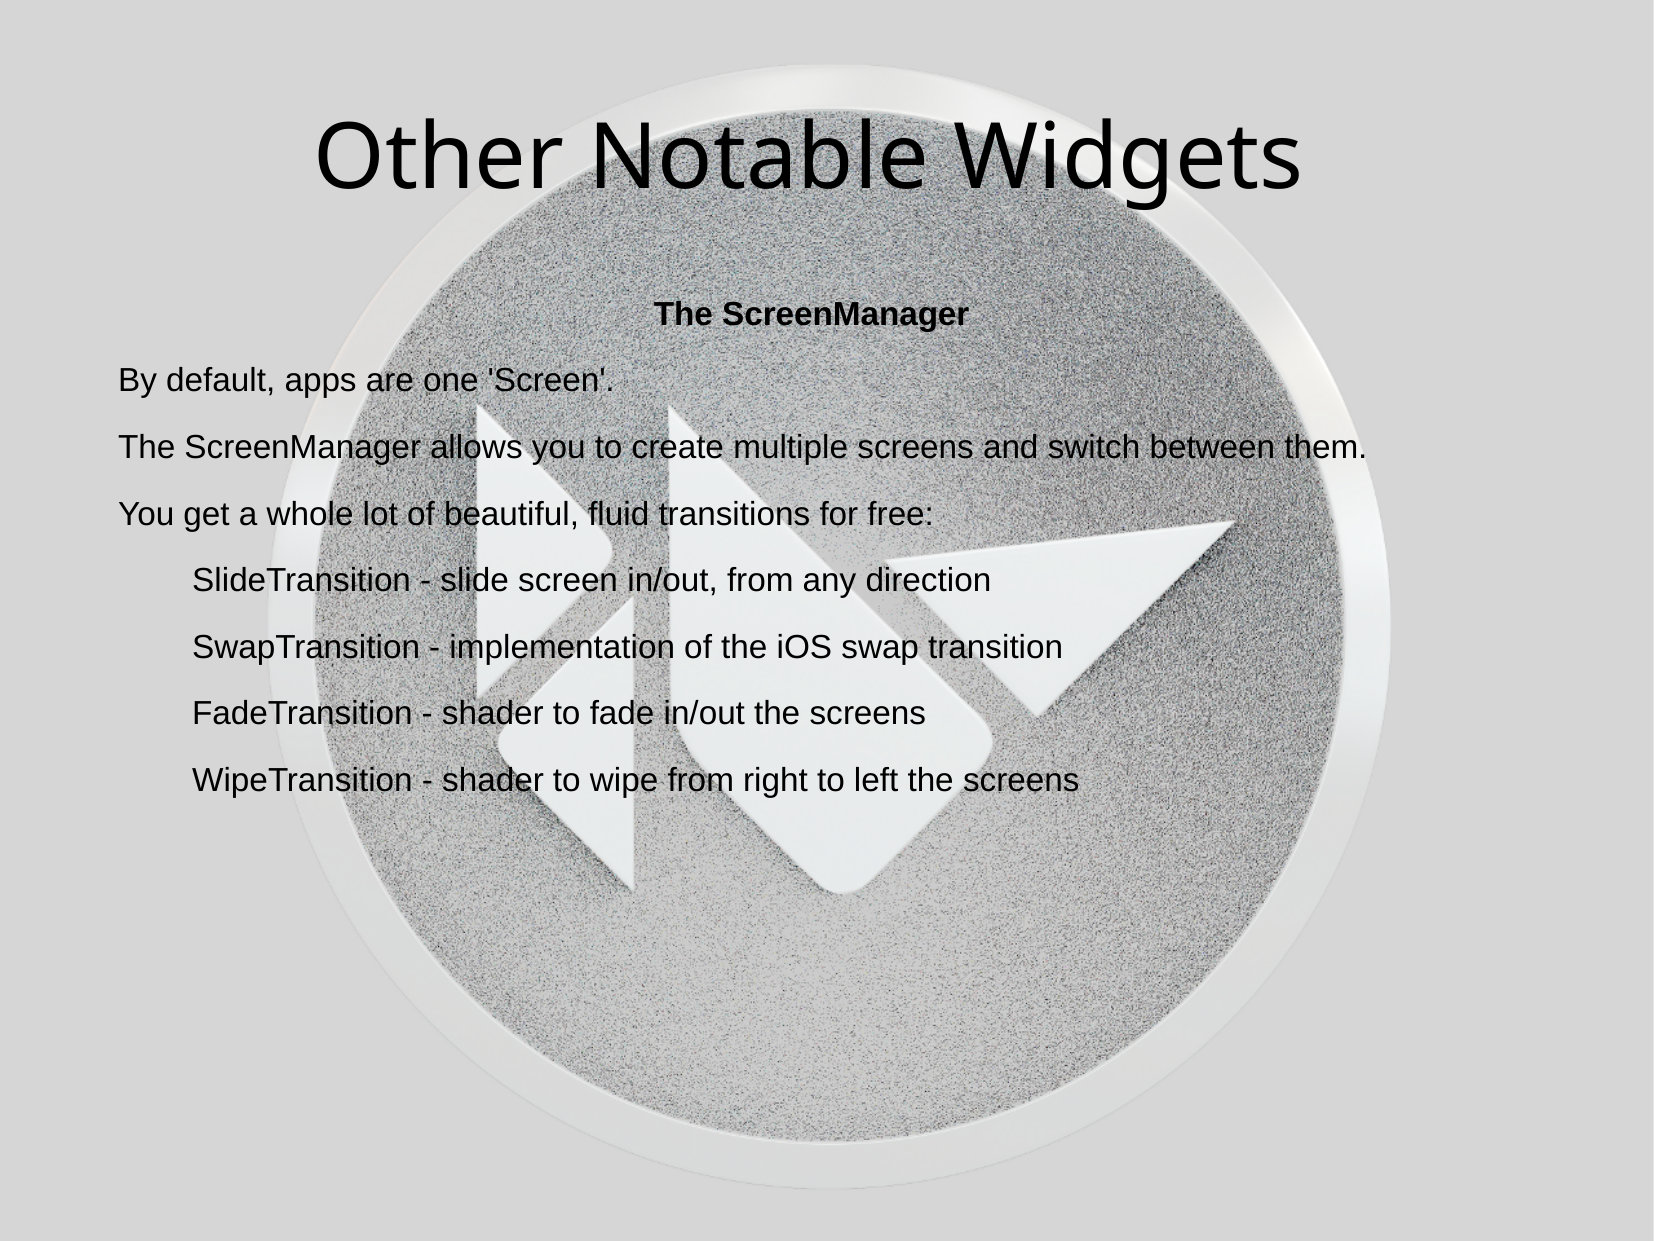

# Other Notable Widgets
The ScreenManager
By default, apps are one 'Screen'.
The ScreenManager allows you to create multiple screens and switch between them.
You get a whole lot of beautiful, fluid transitions for free:
 SlideTransition - slide screen in/out, from any direction
 SwapTransition - implementation of the iOS swap transition
 FadeTransition - shader to fade in/out the screens
 WipeTransition - shader to wipe from right to left the screens